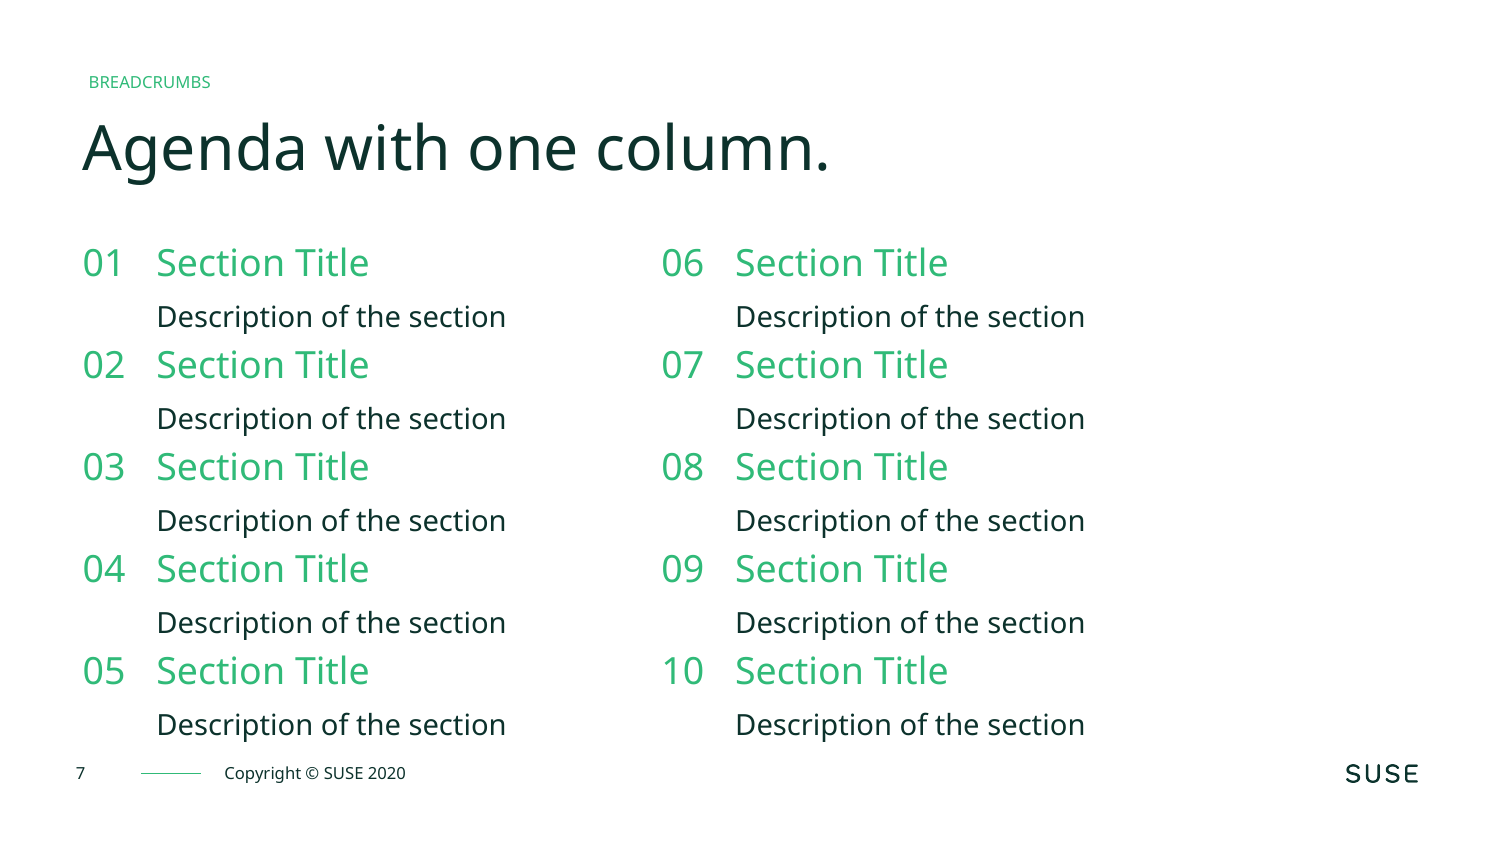

BREADCRUMBS
# Agenda with one column.
01	Section Title
	Description of the section
02	Section Title
	Description of the section
03	Section Title
	Description of the section
04	Section Title
	Description of the section
05	Section Title
	Description of the section
06	Section Title
	Description of the section
07	Section Title
	Description of the section
08	Section Title
	Description of the section
09	Section Title
	Description of the section
10	Section Title
	Description of the section